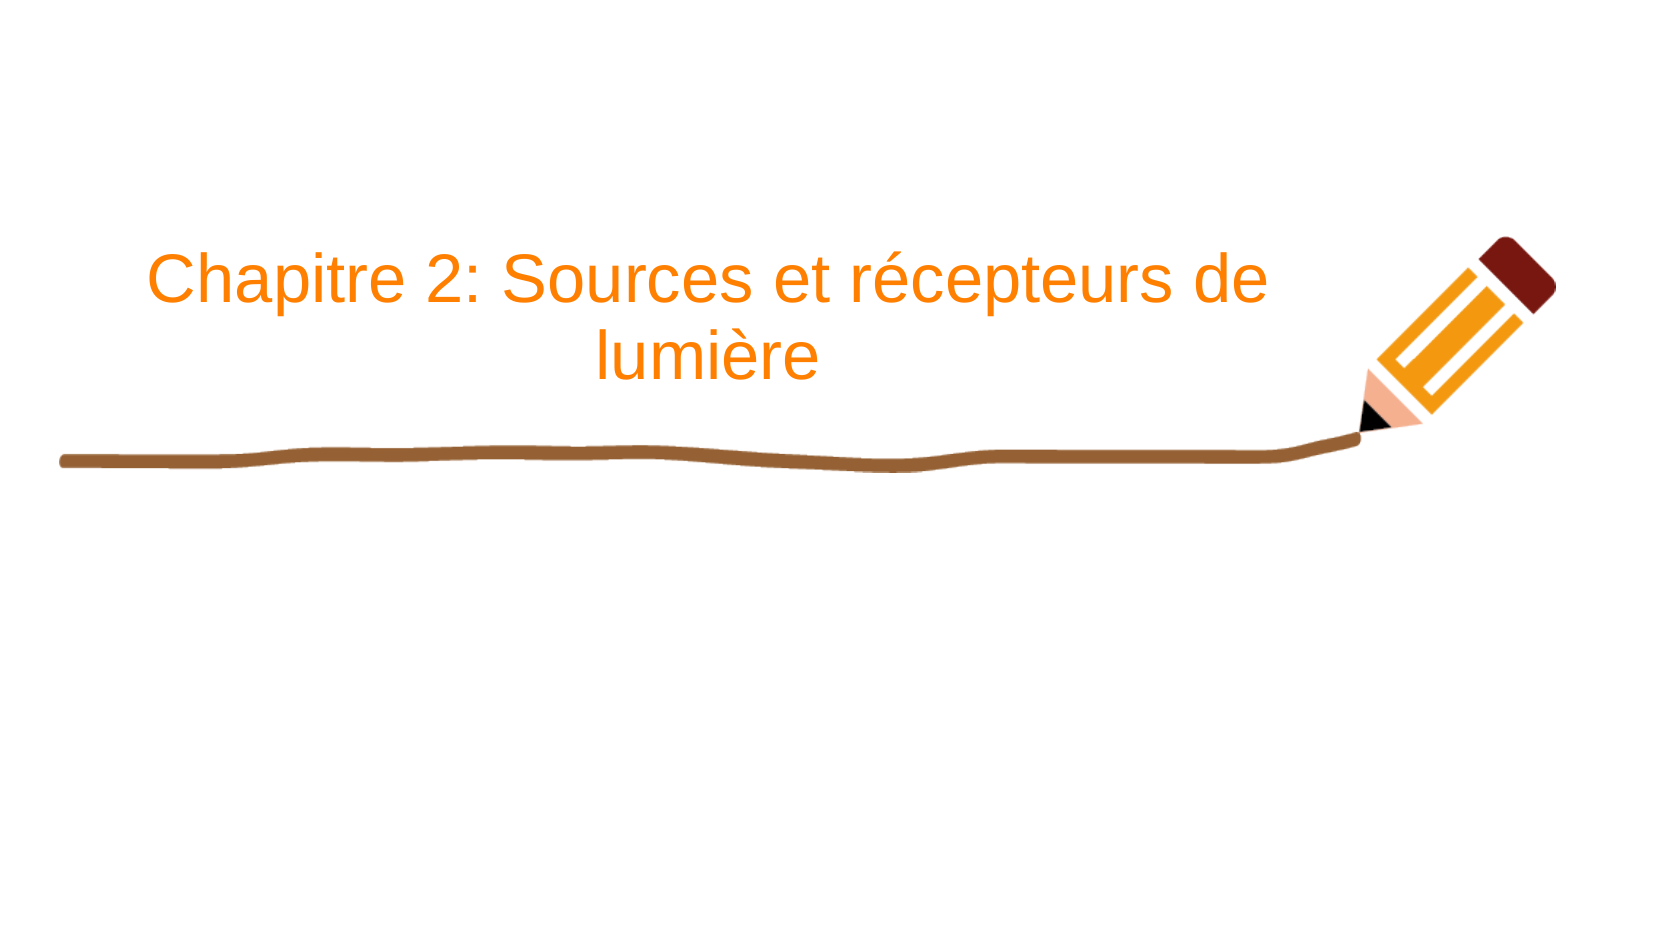

# Chapitre 2: Sources et récepteurs de lumière